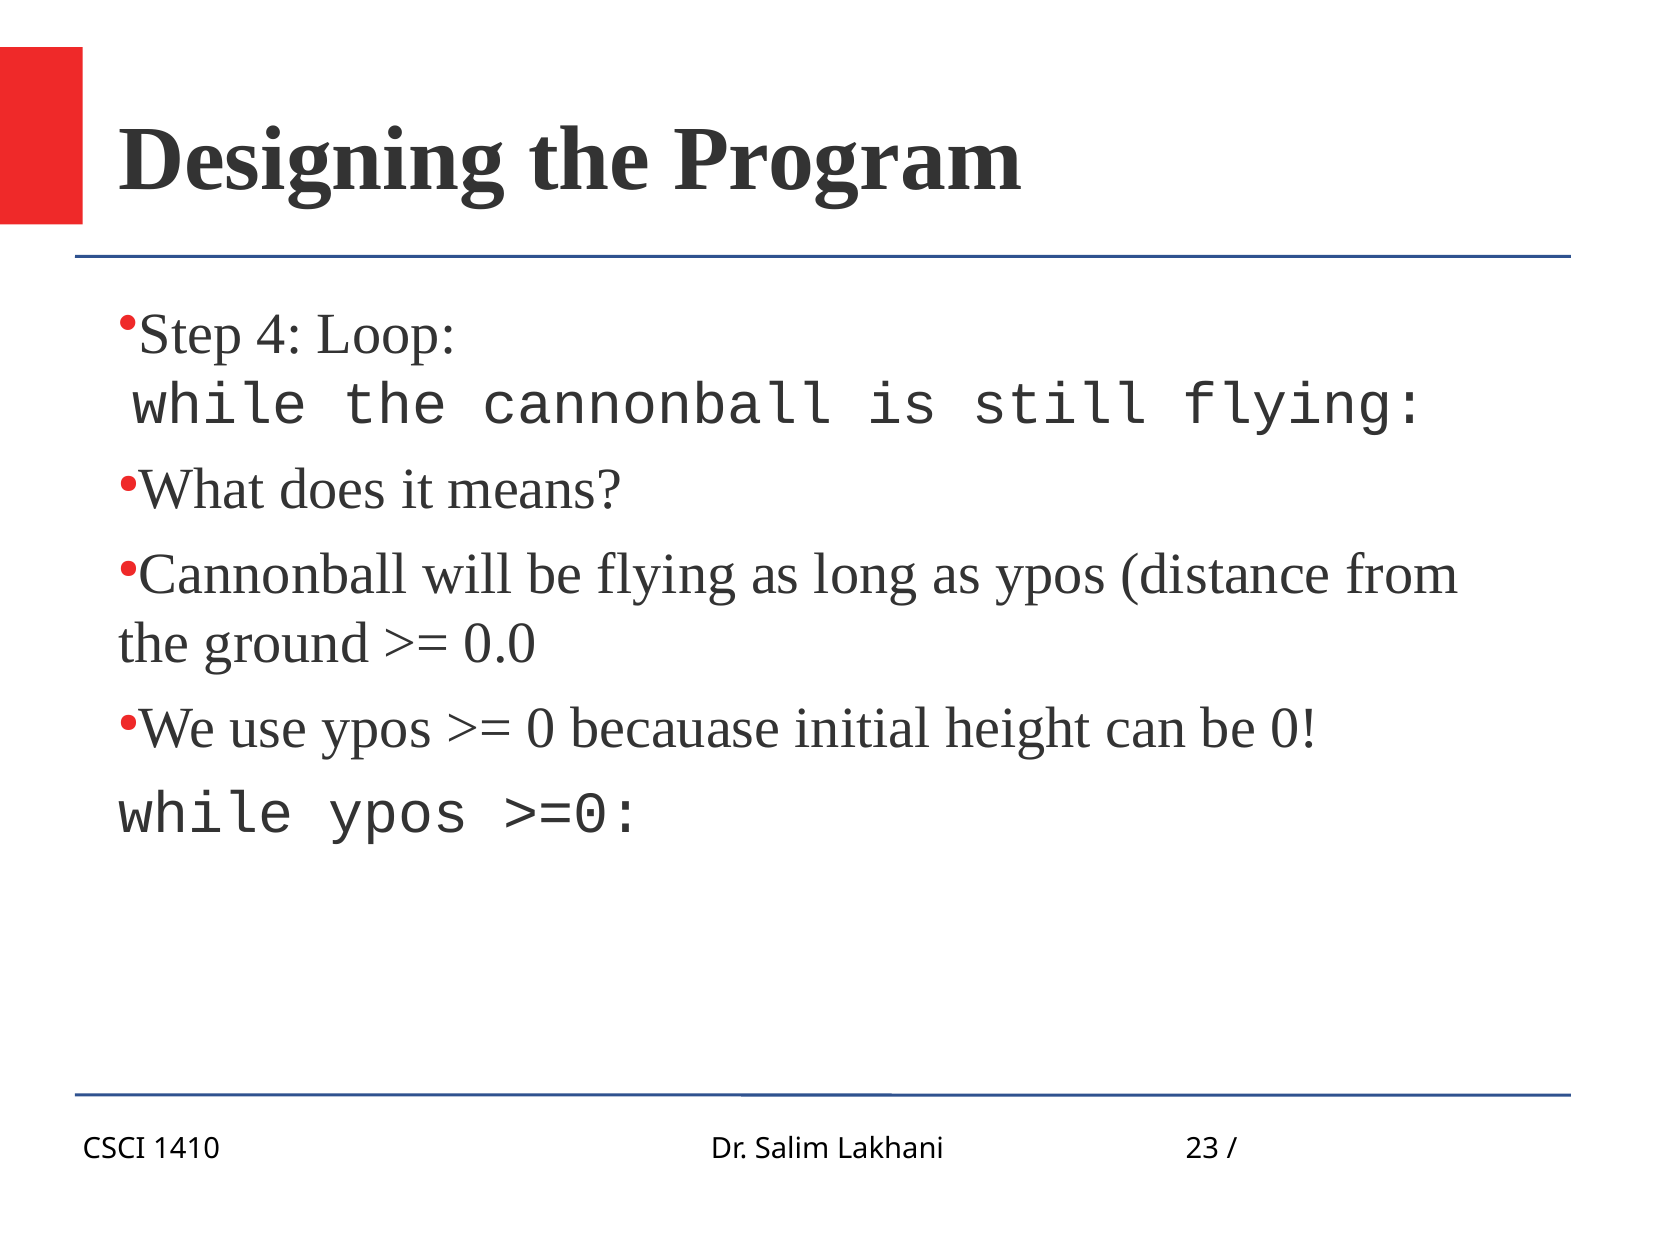

# Designing the Program
Step 4: Loop:
 while the cannonball is still flying:
What does it means?
Cannonball will be flying as long as ypos (distance from the ground >= 0.0
We use ypos >= 0 becauase initial height can be 0!
while ypos >=0:
CSCI 1410
Dr. Salim Lakhani
22 /